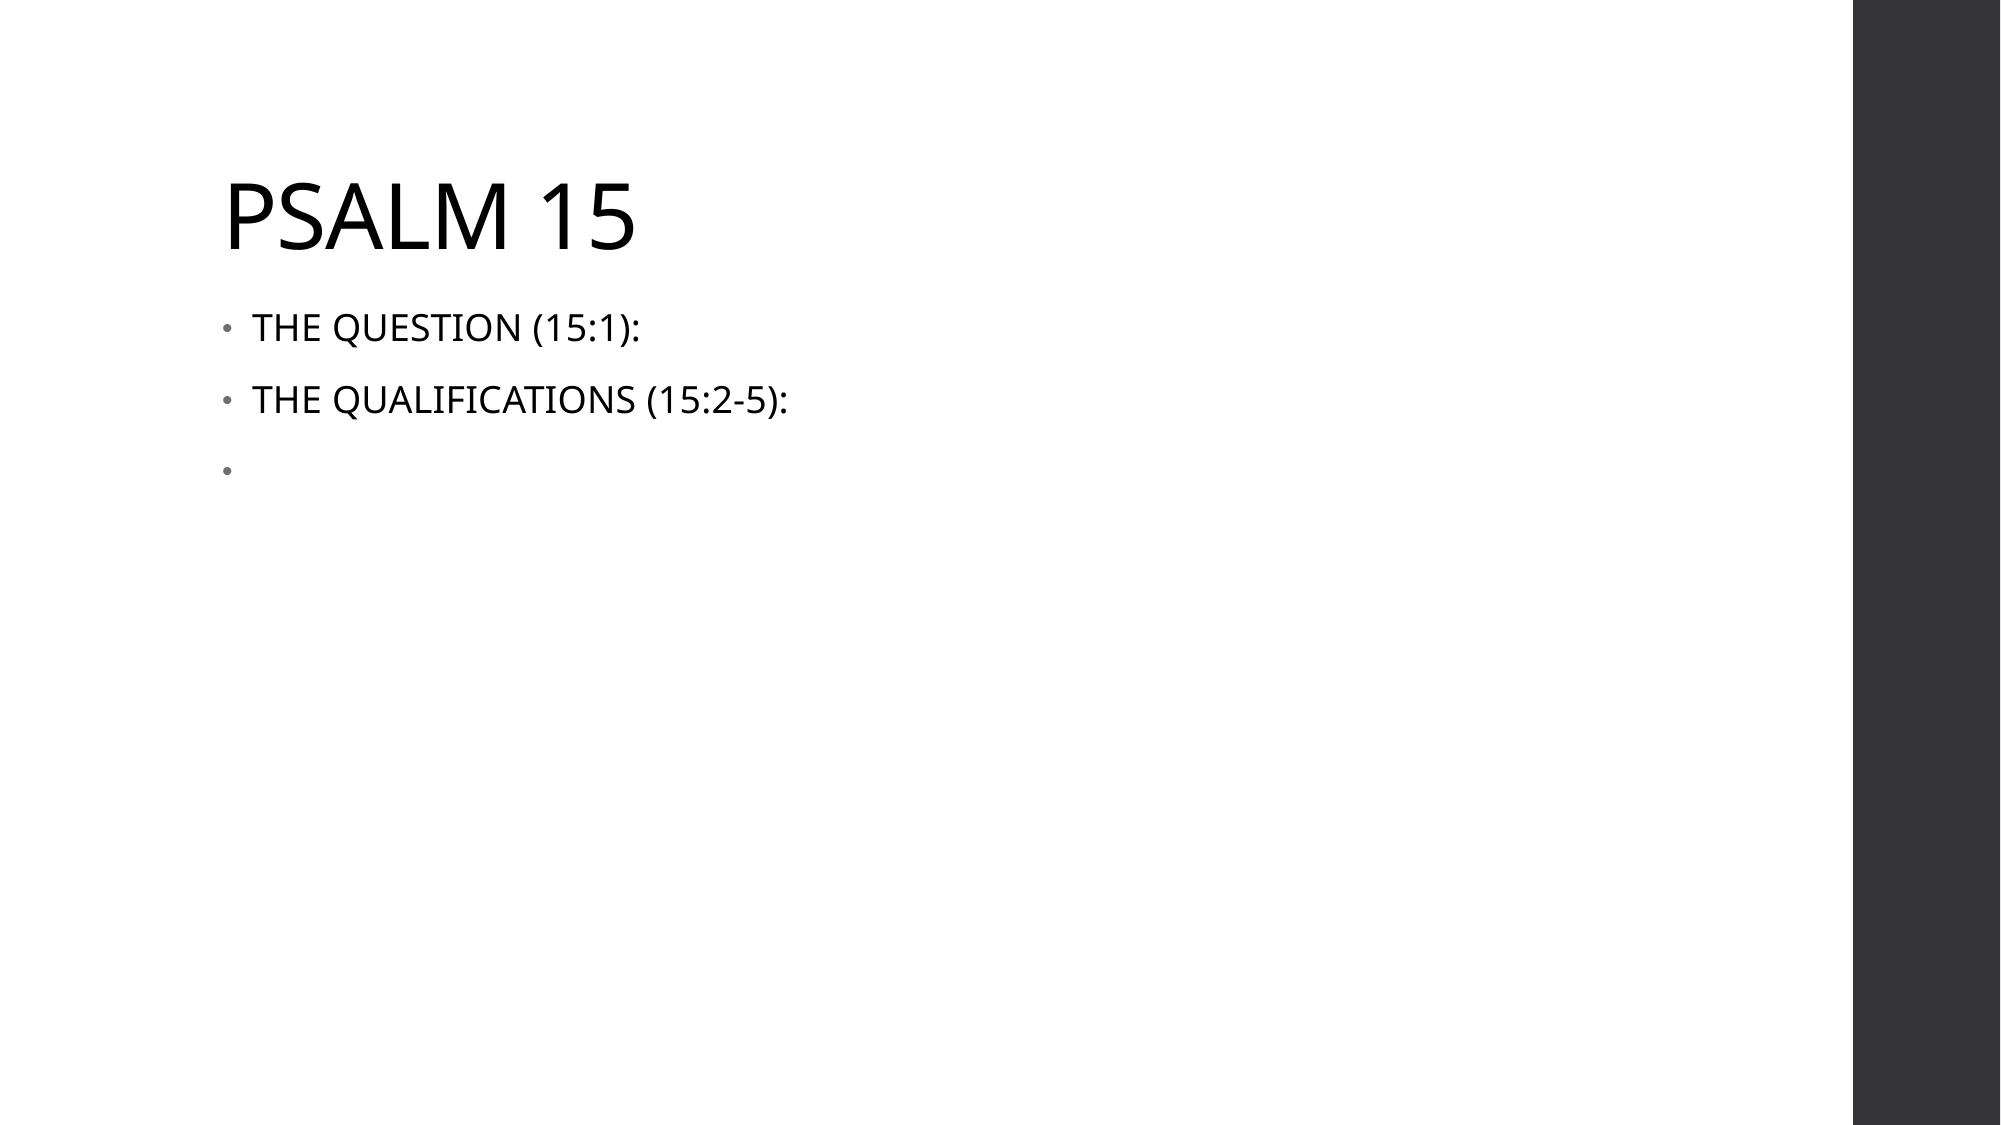

# PSALM 15
THE QUESTION (15:1):
THE QUALIFICATIONS (15:2-5):